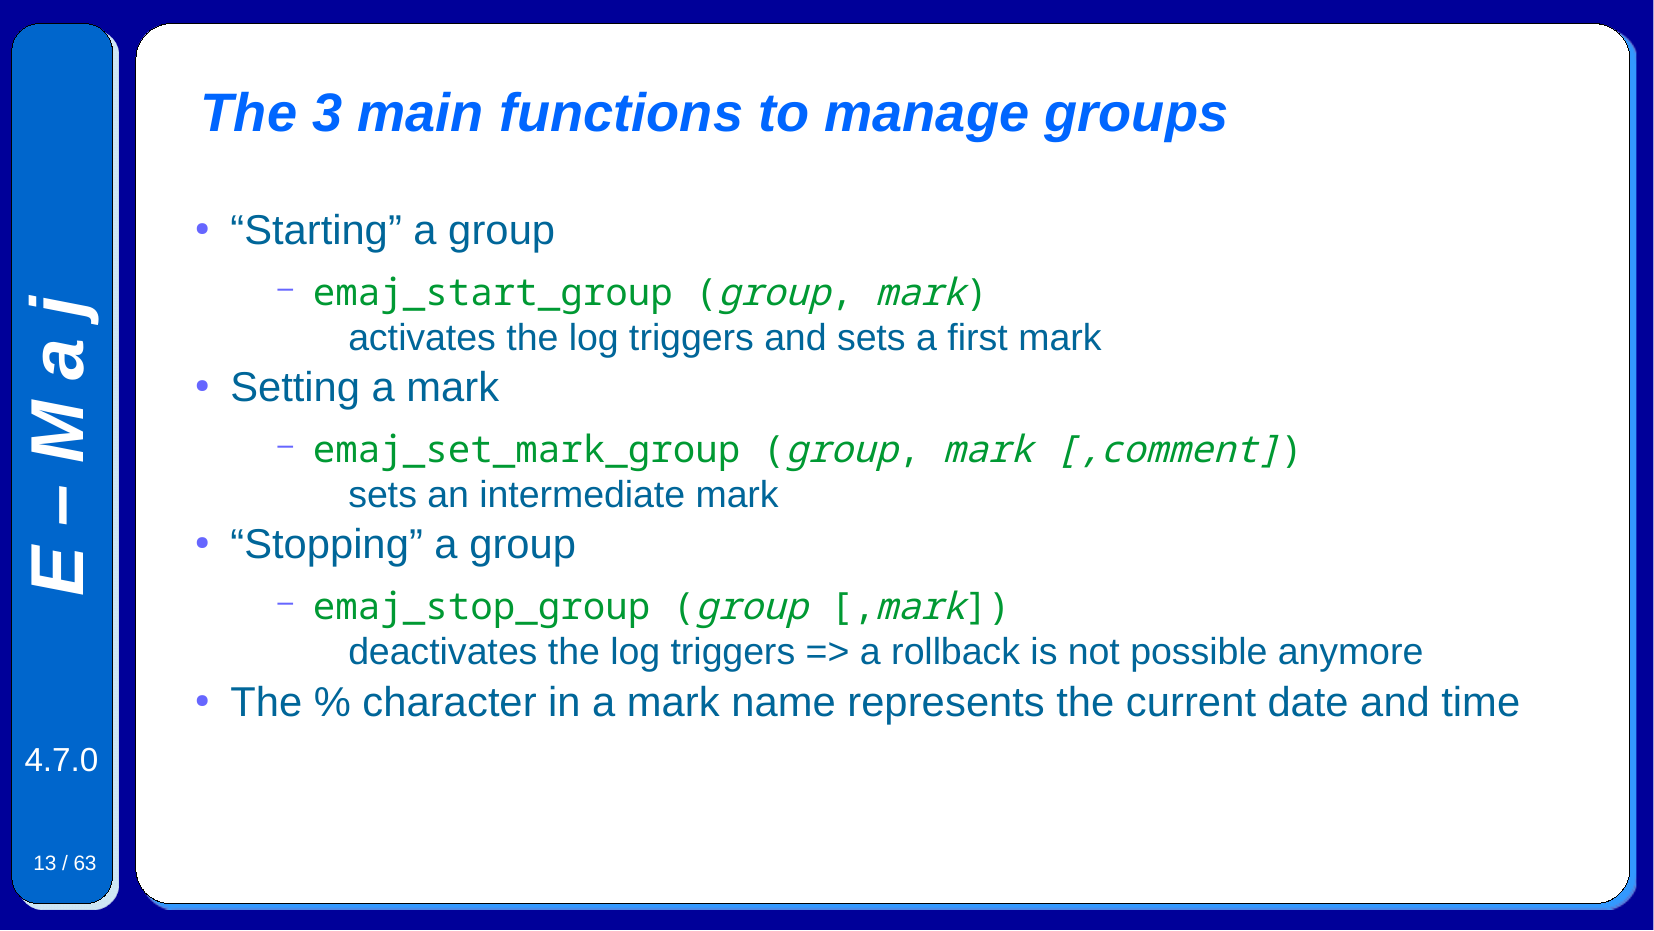

# The 3 main functions to manage groups
“Starting” a group
emaj_start_group (group, mark)
activates the log triggers and sets a first mark
Setting a mark
emaj_set_mark_group (group, mark [,comment])
sets an intermediate mark
“Stopping” a group
emaj_stop_group (group [,mark])
deactivates the log triggers => a rollback is not possible anymore
The % character in a mark name represents the current date and time